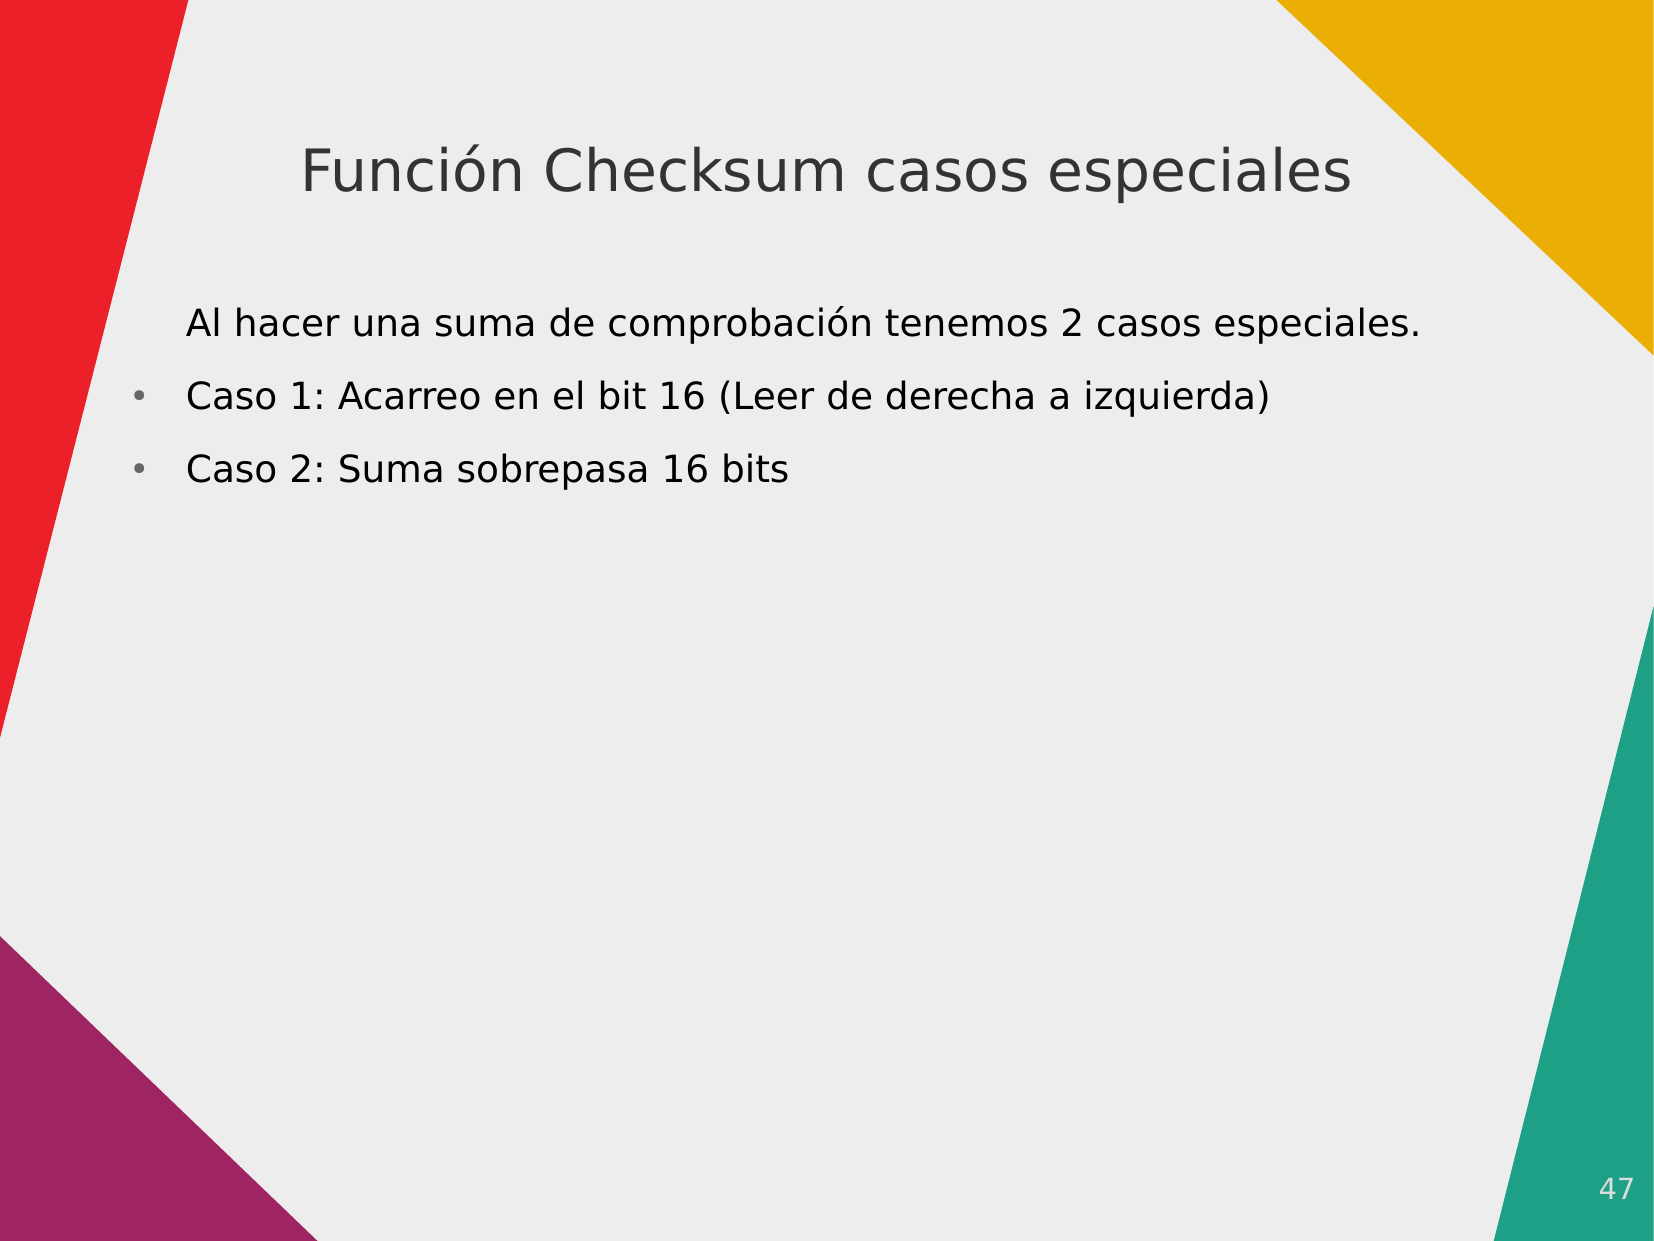

# Función Checksum casos especiales
Al hacer una suma de comprobación tenemos 2 casos especiales.
Caso 1: Acarreo en el bit 16 (Leer de derecha a izquierda)
Caso 2: Suma sobrepasa 16 bits
47